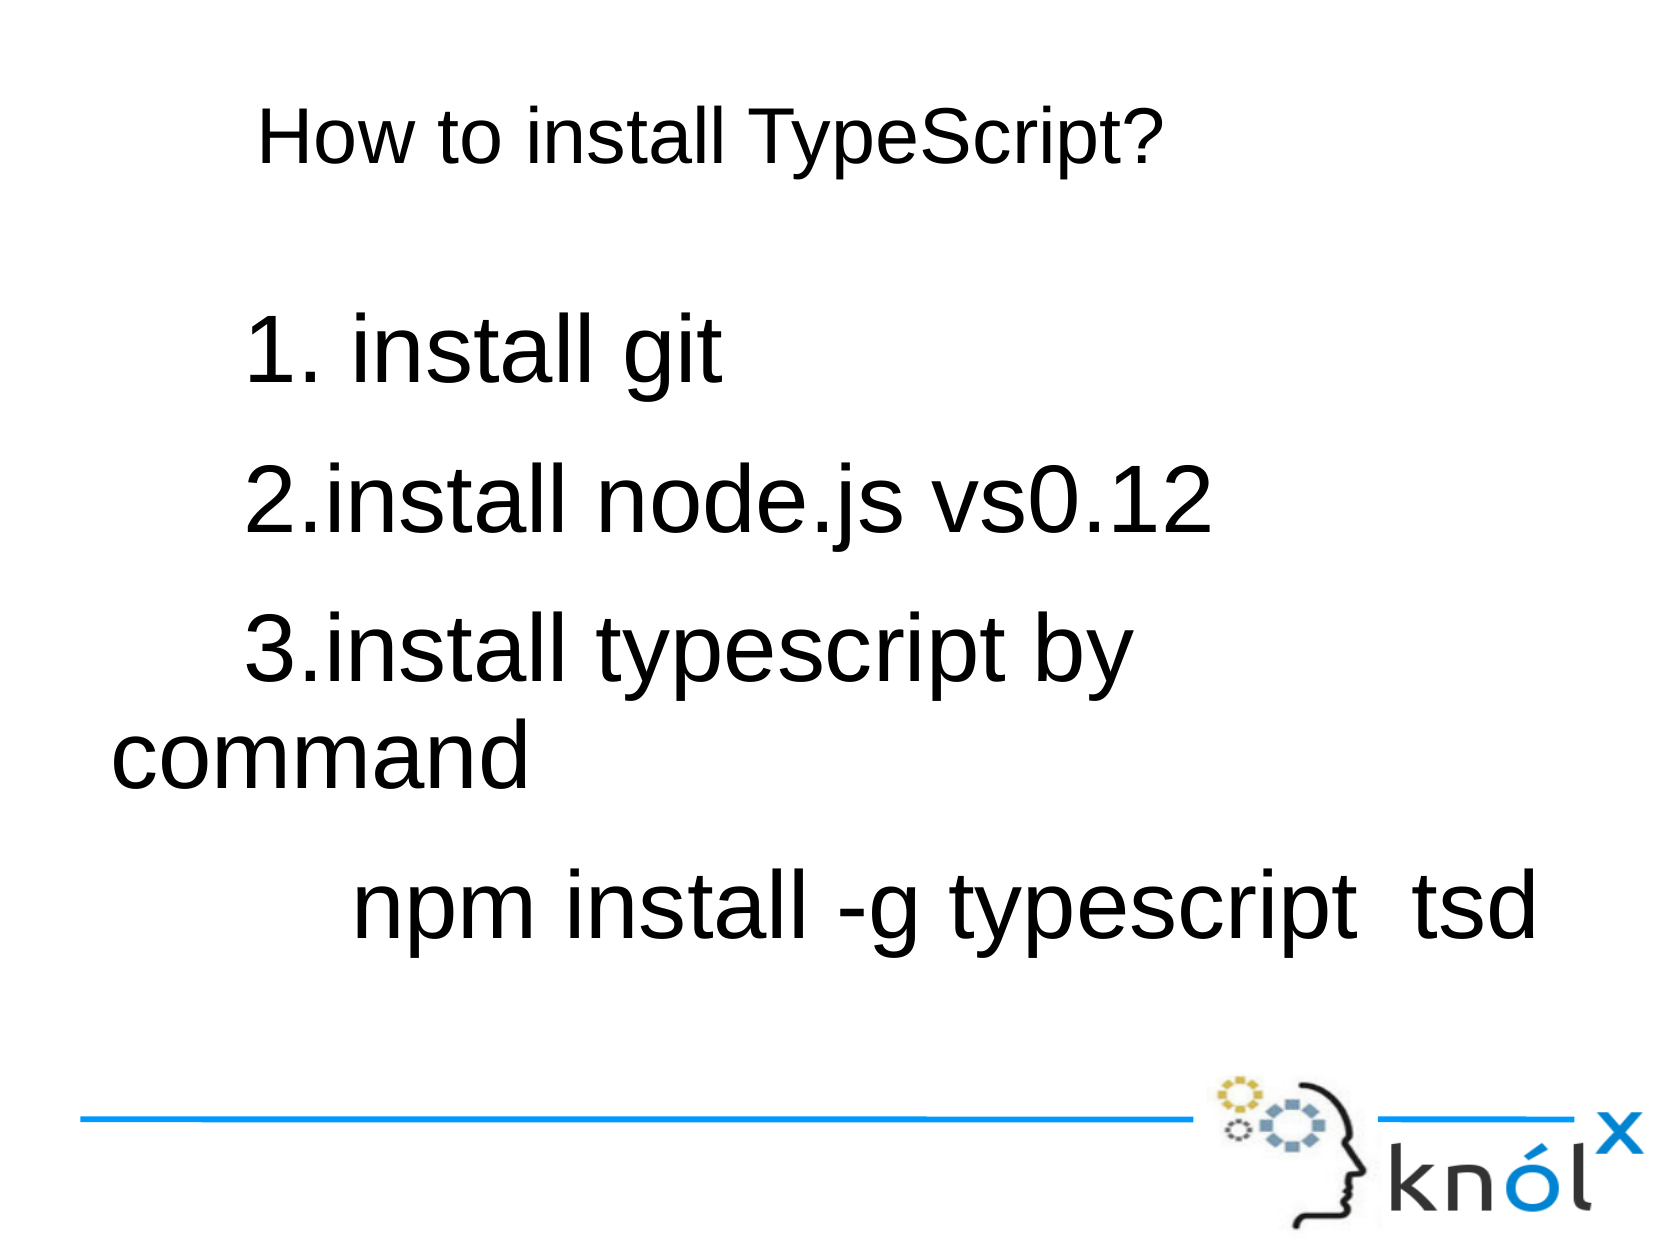

# How to install TypeScript?
 1. install git
 2.install node.js vs0.12
 3.install typescript by command
 npm install -g typescript tsd